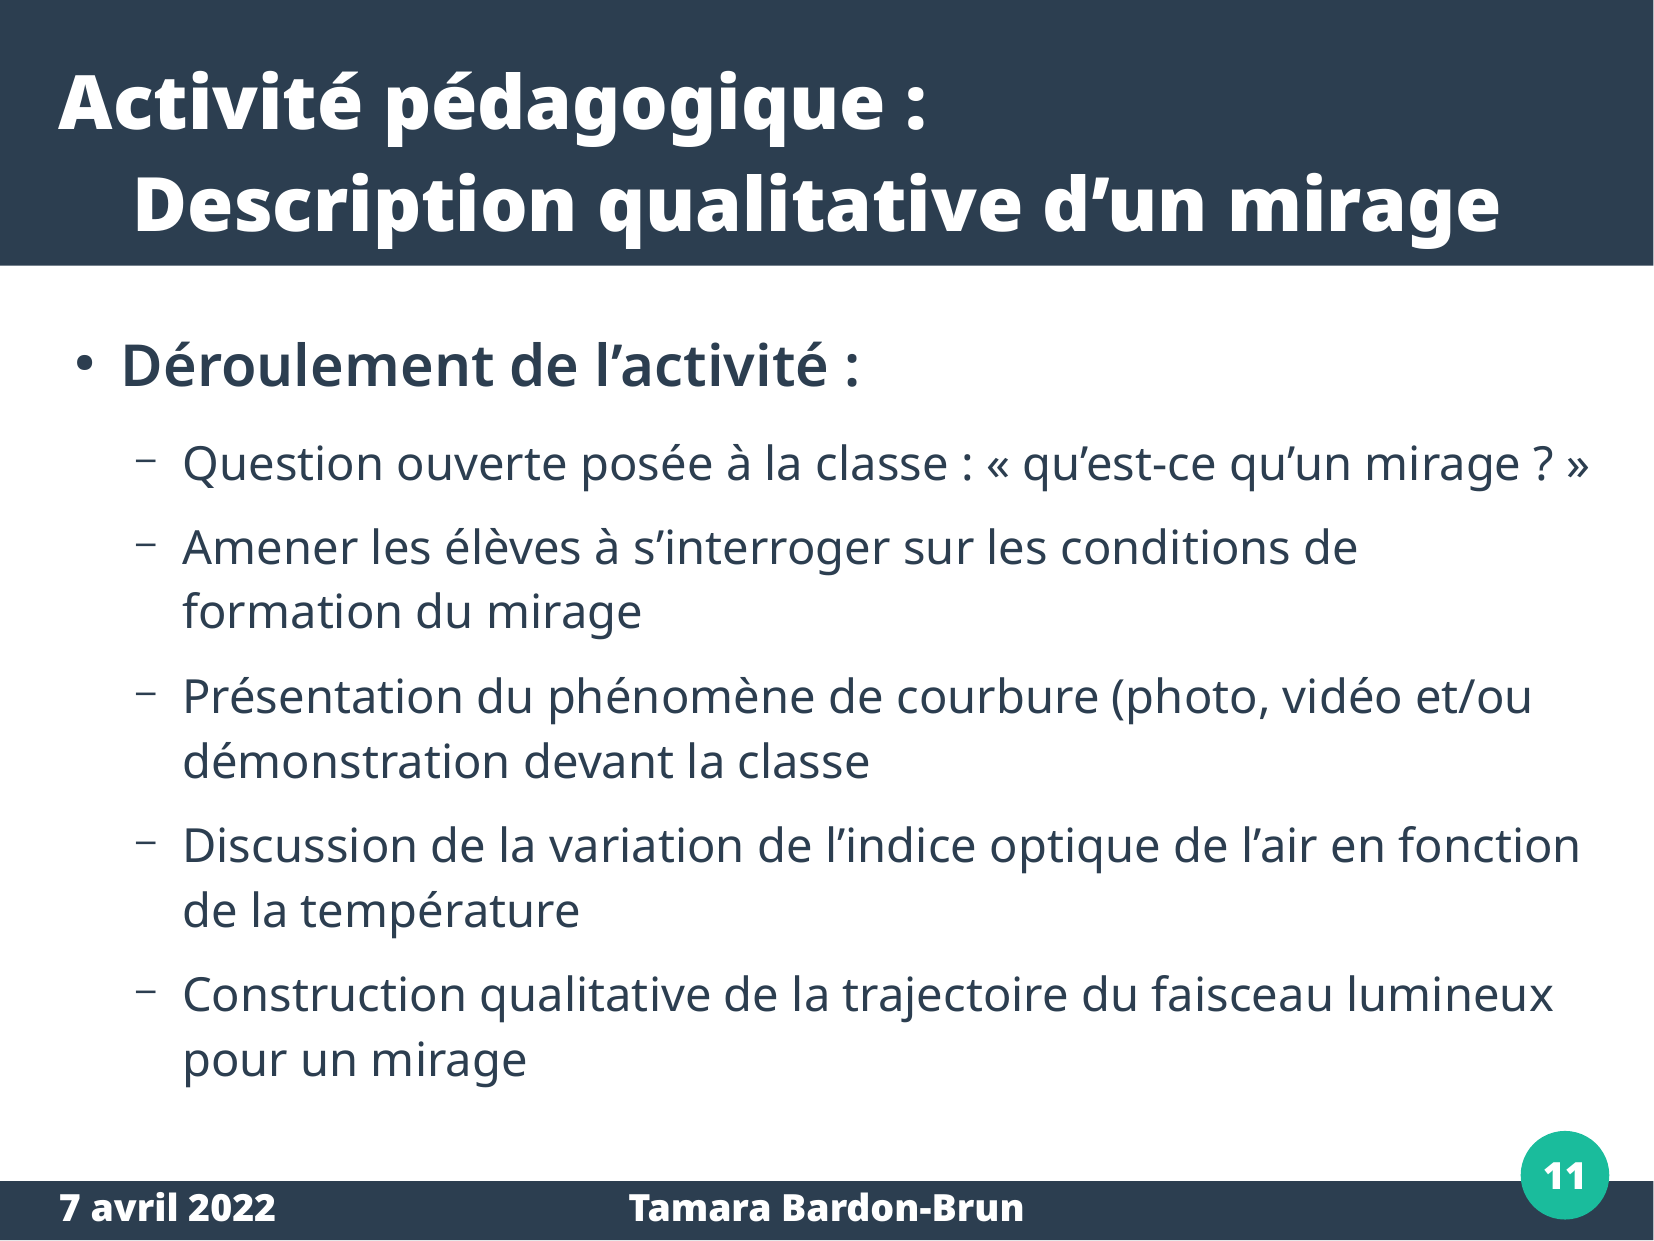

# Activité pédagogique : Description qualitative d’un mirage
Déroulement de l’activité :
Question ouverte posée à la classe : « qu’est-ce qu’un mirage ? »
Amener les élèves à s’interroger sur les conditions de formation du mirage
Présentation du phénomène de courbure (photo, vidéo et/ou démonstration devant la classe
Discussion de la variation de l’indice optique de l’air en fonction de la température
Construction qualitative de la trajectoire du faisceau lumineux pour un mirage
11
7 avril 2022
Tamara Bardon-Brun